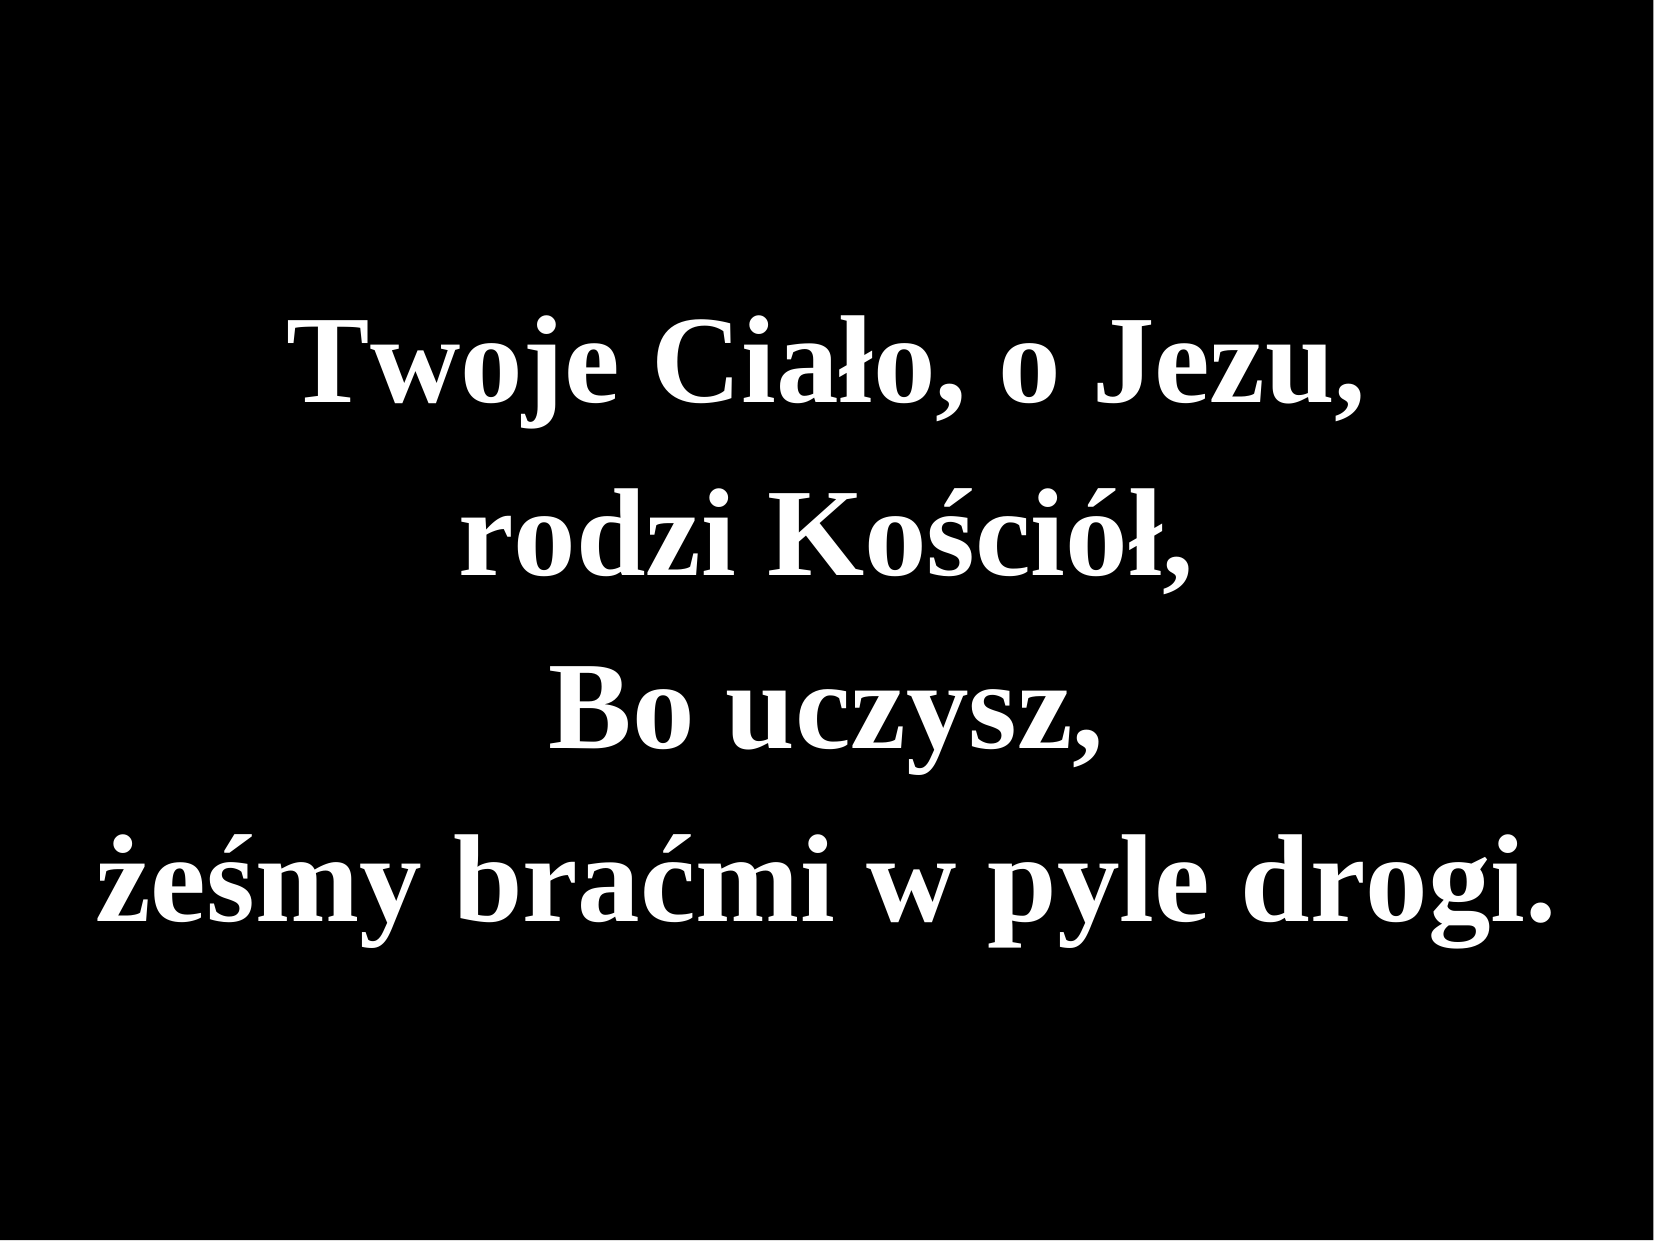

# Twoje Ciało, o Jezu, ppp rodzi Kościół, ppp Bo uczysz, ppp żeśmy braćmi w pyle drogi.